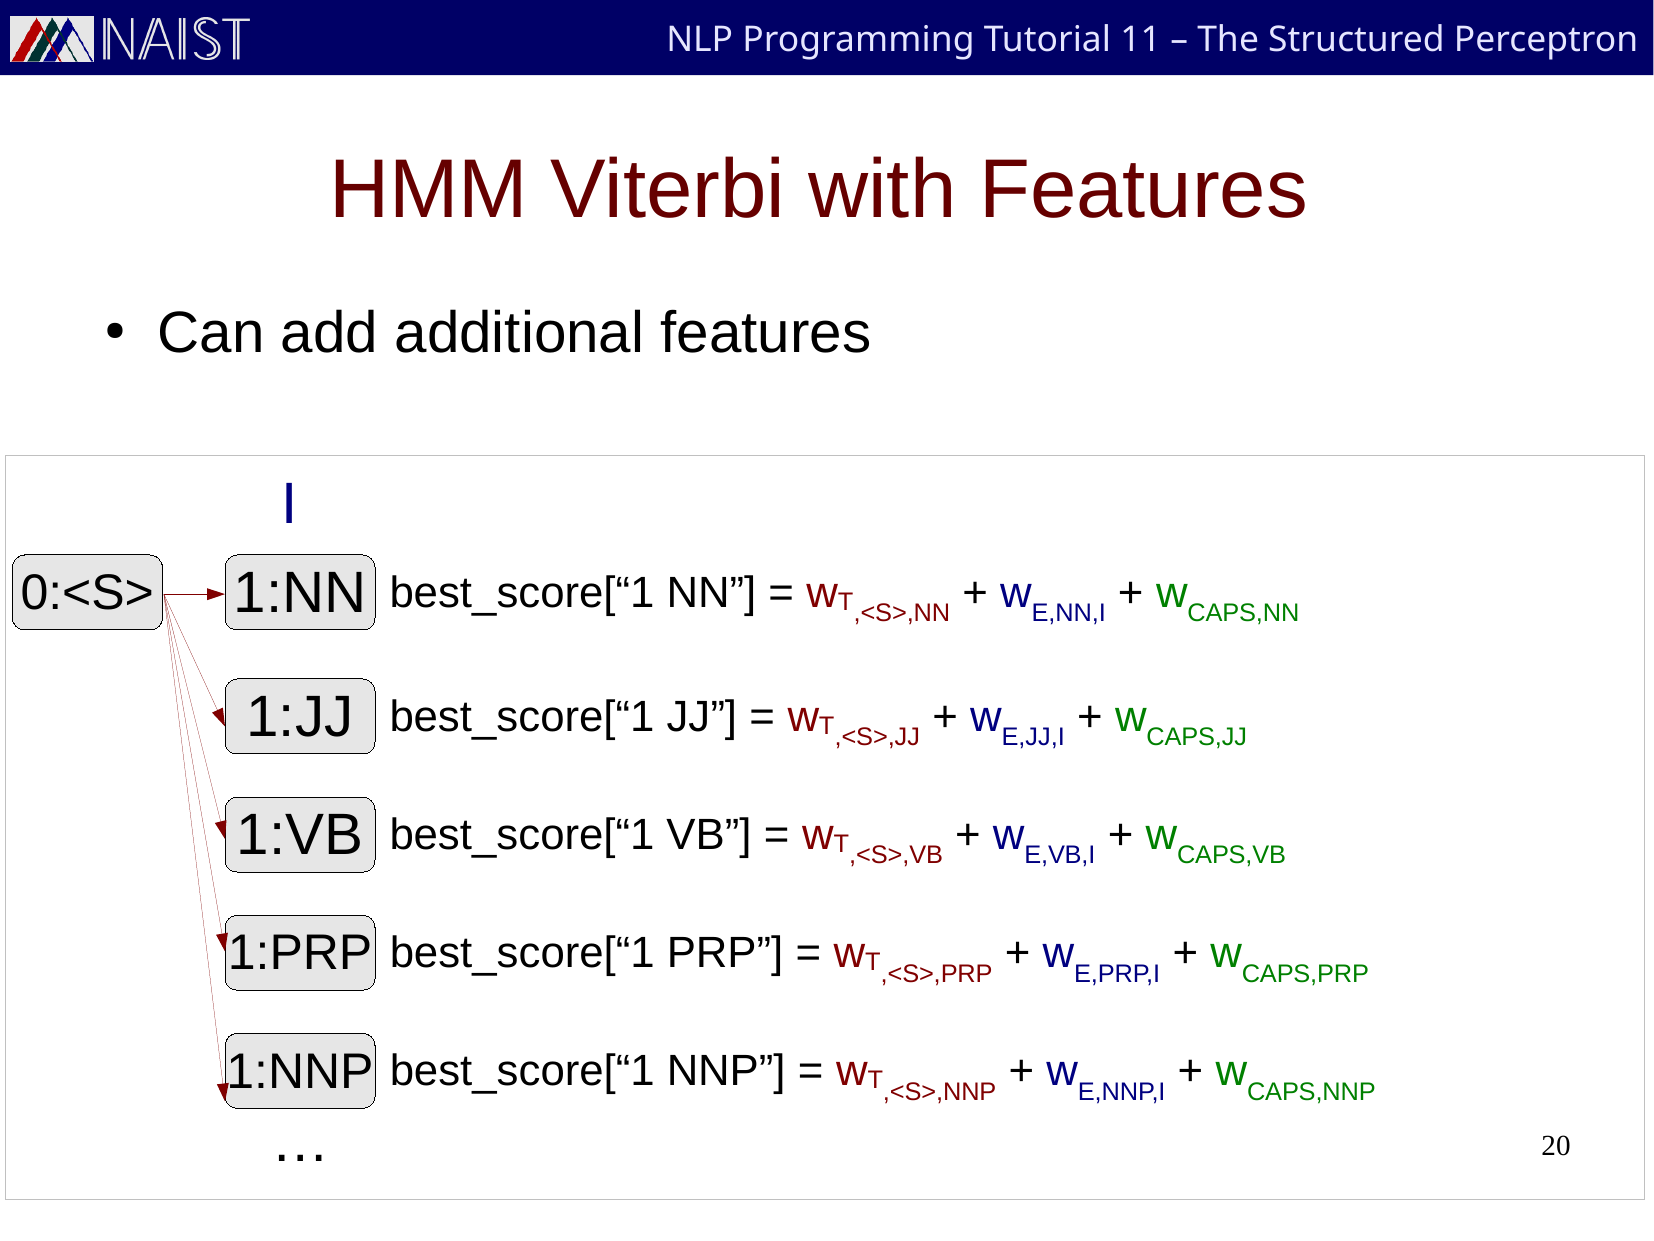

# HMM Viterbi with Features
Can add additional features
I
0:<S>
1:NN
best_score[“1 NN”] = wT,<S>,NN + wE,NN,I + wCAPS,NN
1:JJ
best_score[“1 JJ”] = wT,<S>,JJ + wE,JJ,I + wCAPS,JJ
1:VB
best_score[“1 VB”] = wT,<S>,VB + wE,VB,I + wCAPS,VB
1:PRP
best_score[“1 PRP”] = wT,<S>,PRP + wE,PRP,I + wCAPS,PRP
1:NNP
best_score[“1 NNP”] = wT,<S>,NNP + wE,NNP,I + wCAPS,NNP
…
20